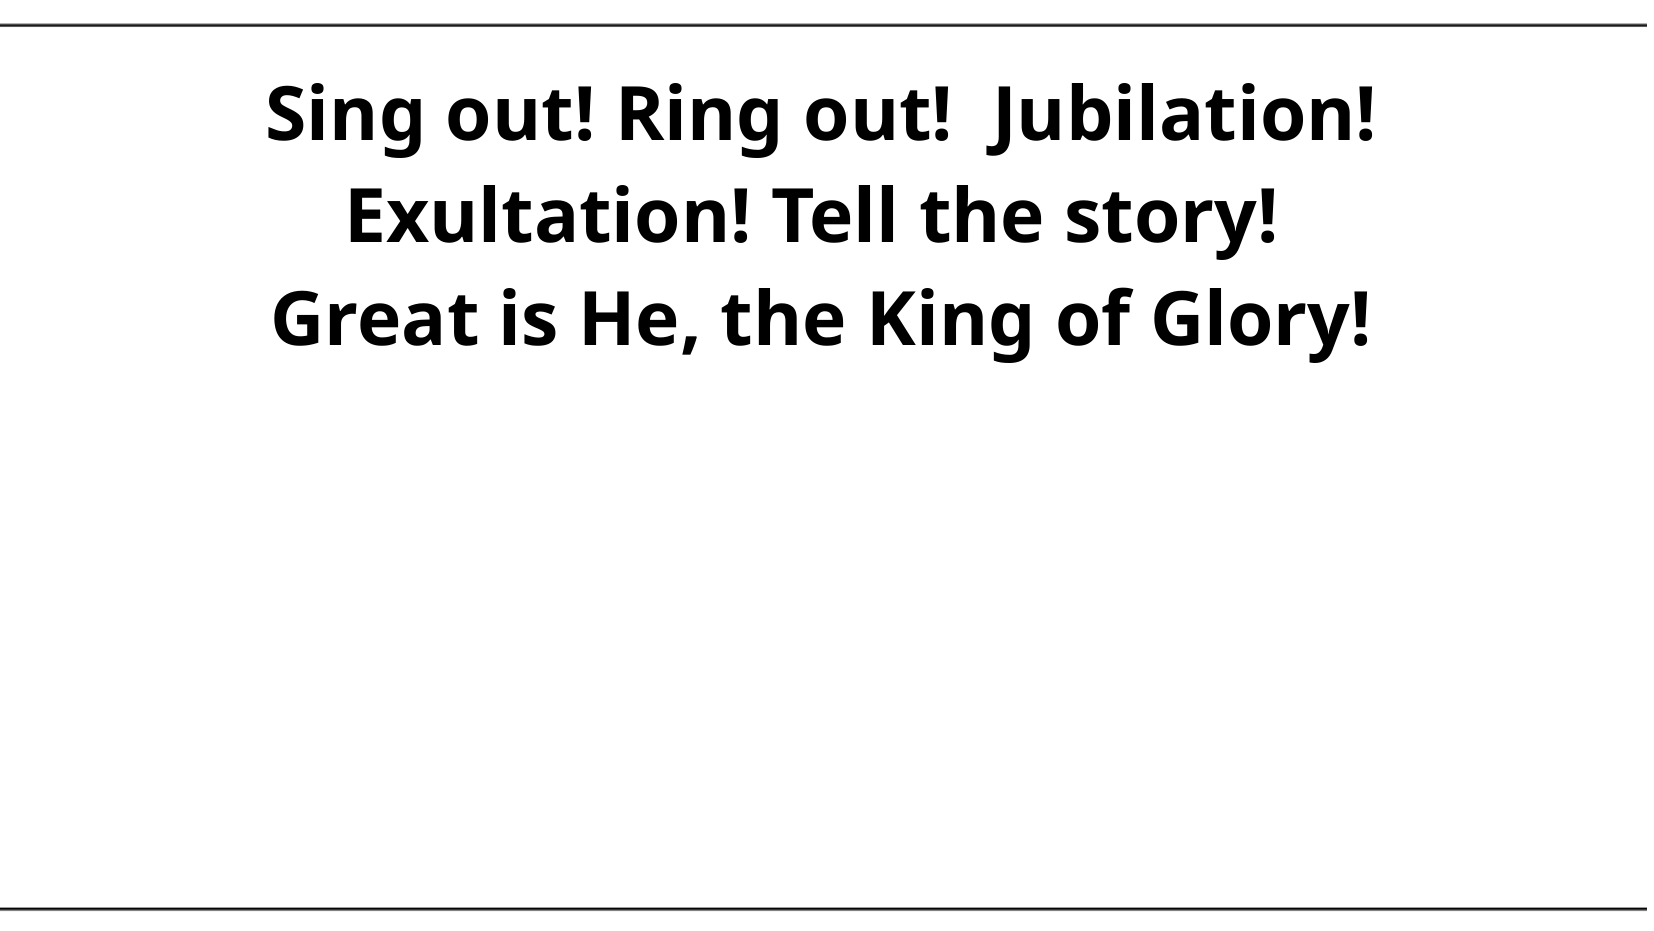

Sing out! Ring out! Jubilation!
Exultation! Tell the story!
Great is He, the King of Glory!